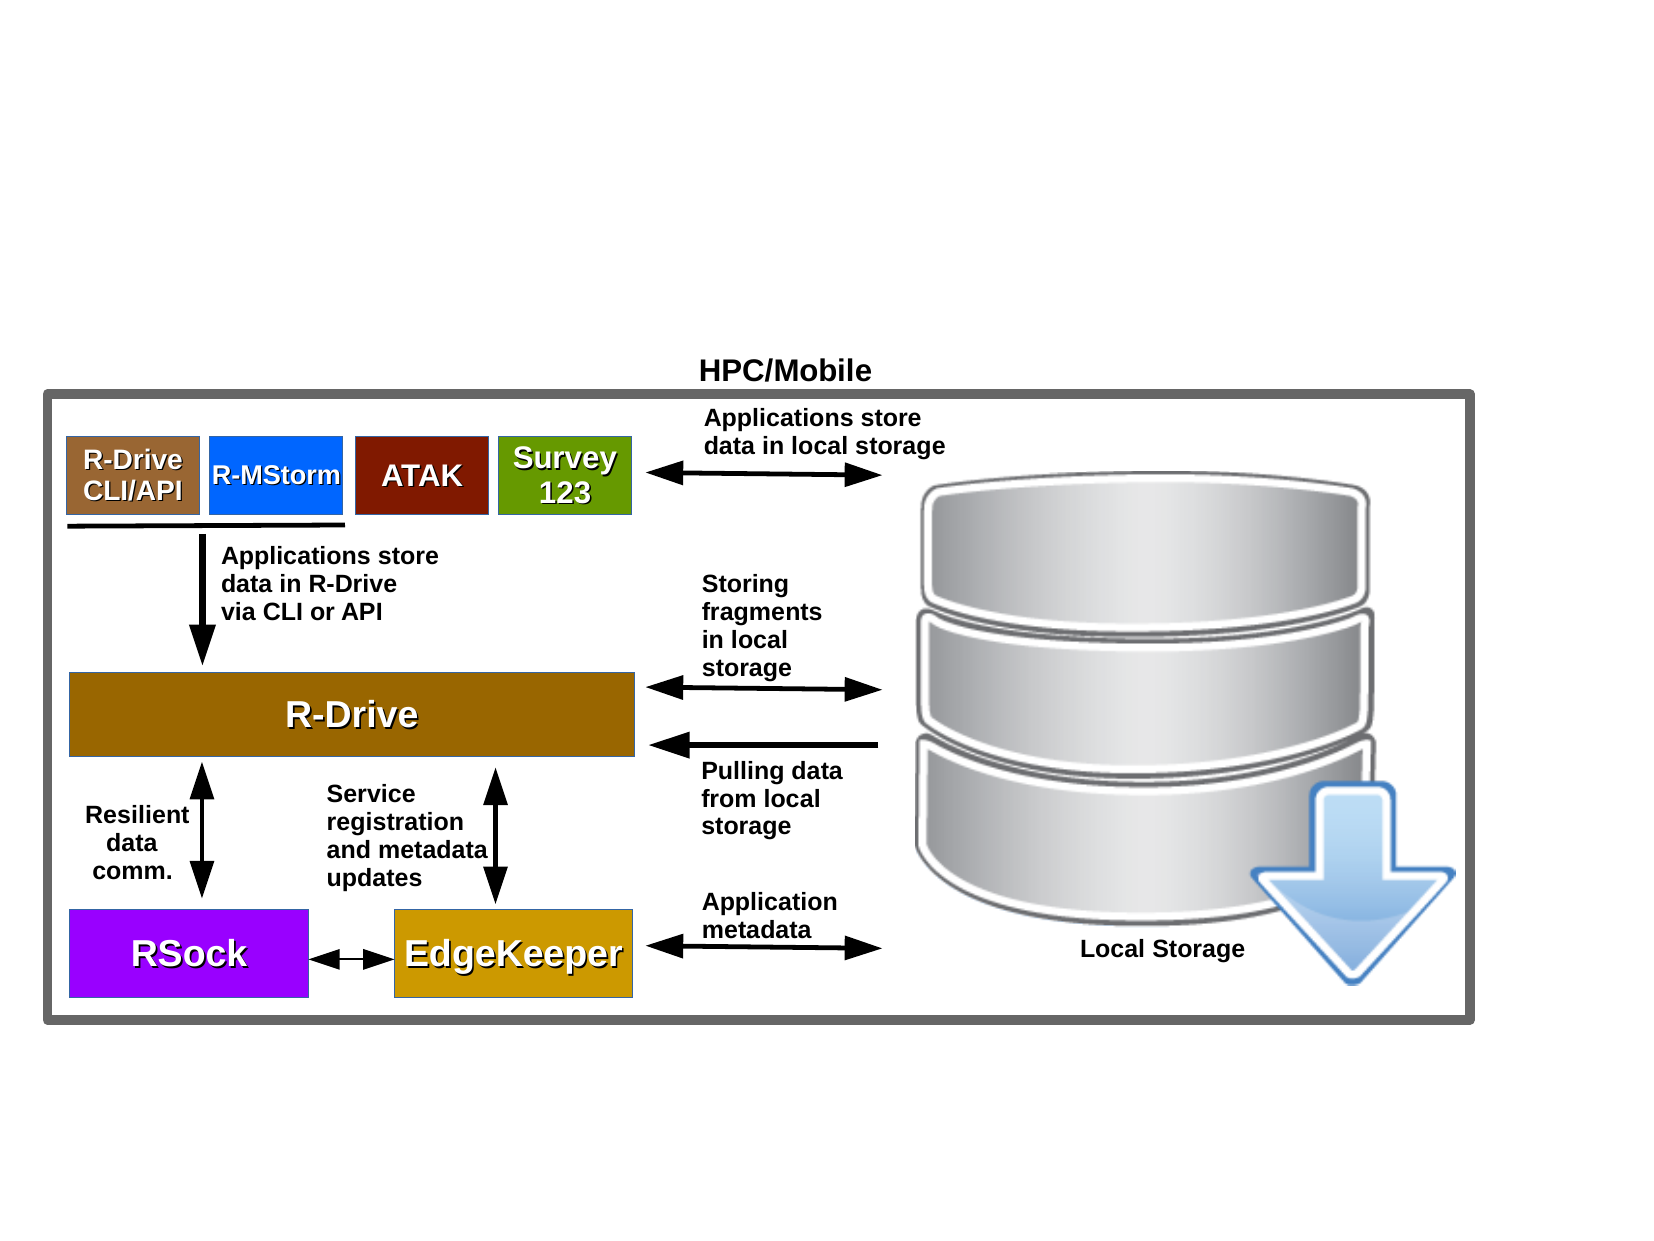

HPC/Mobile
 Applications store
 data in local storage
R-Drive
CLI/API
R-MStorm
ATAK
Survey
123
Applications store data in R-Drive
via CLI or API
Storing fragments
in local storage
R-Drive
Pulling data
from local
storage
Service
registration
and metadata
updates
Resilient
 data
 comm.
Application
metadata
RSock
EdgeKeeper
Local Storage